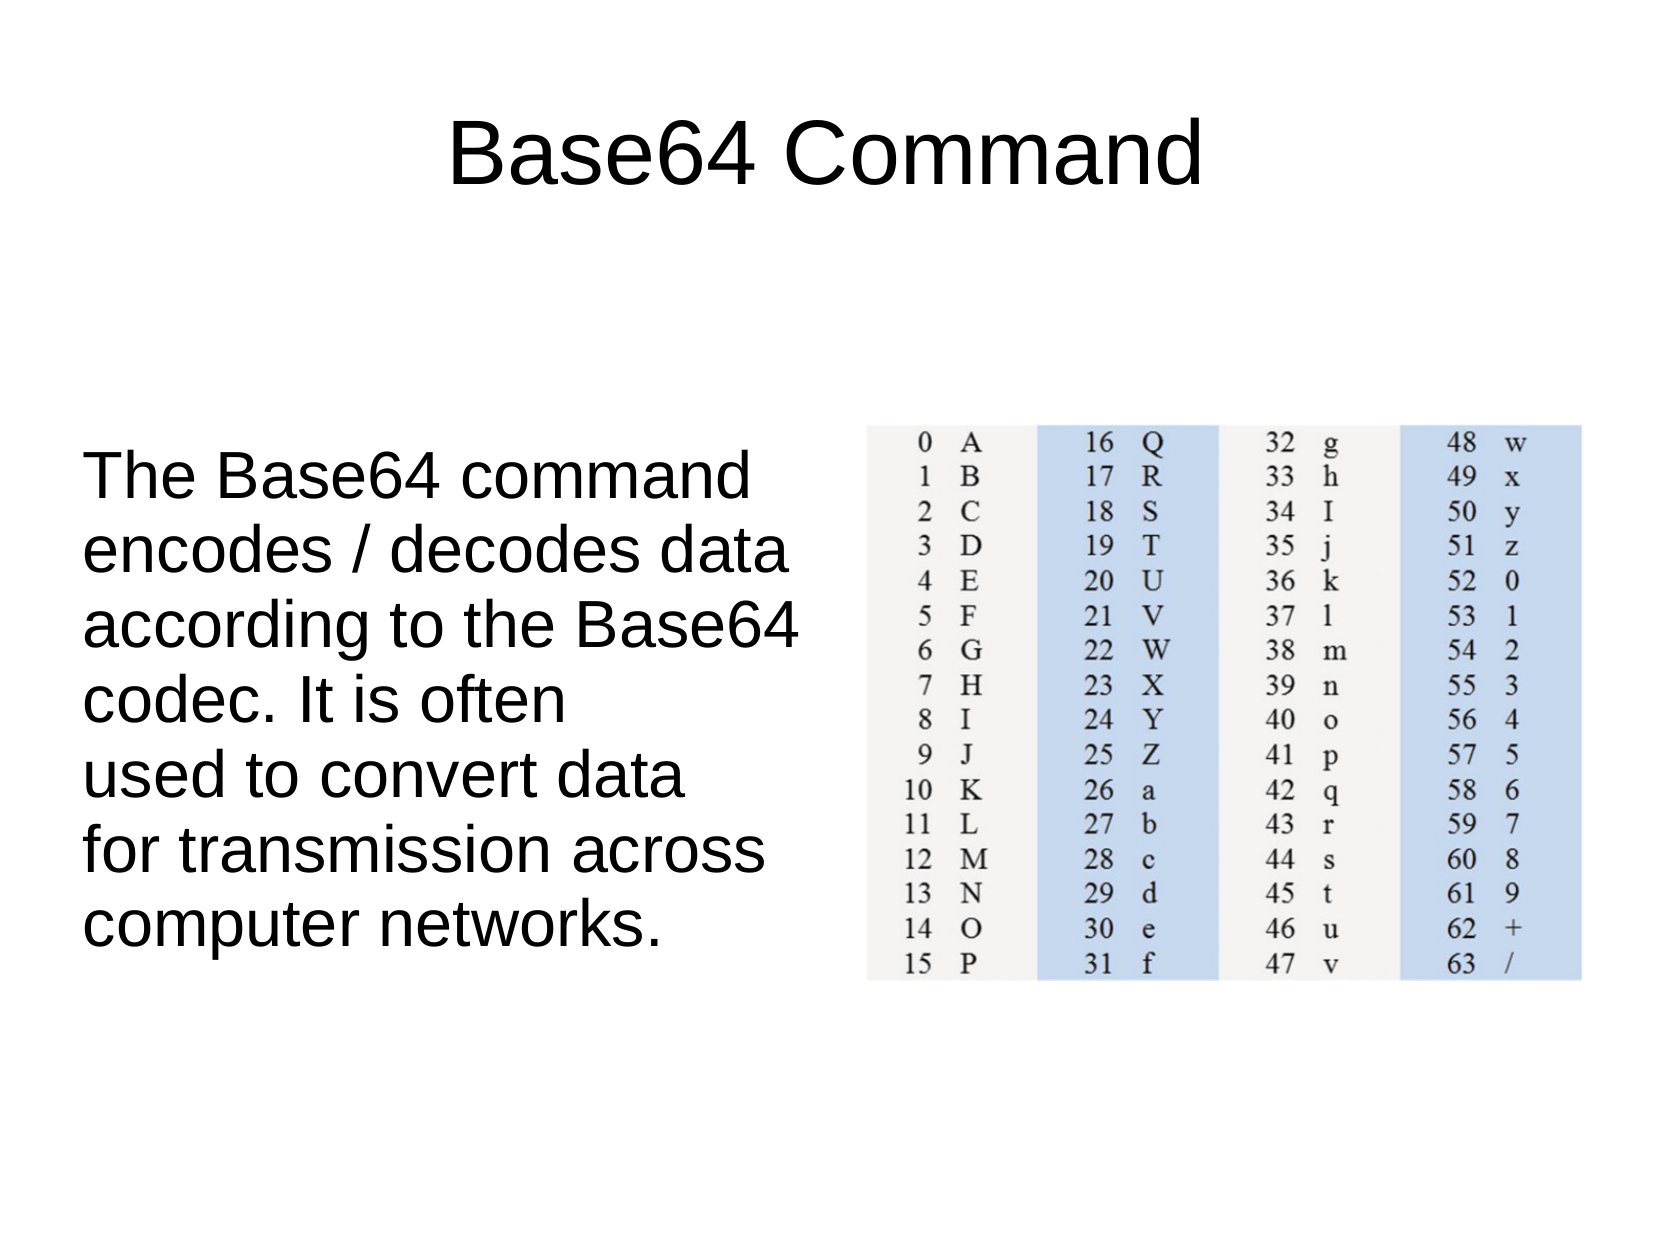

# Base64 Command
The Base64 command
encodes / decodes data
according to the Base64
codec. It is often
used to convert data
for transmission across
computer networks.